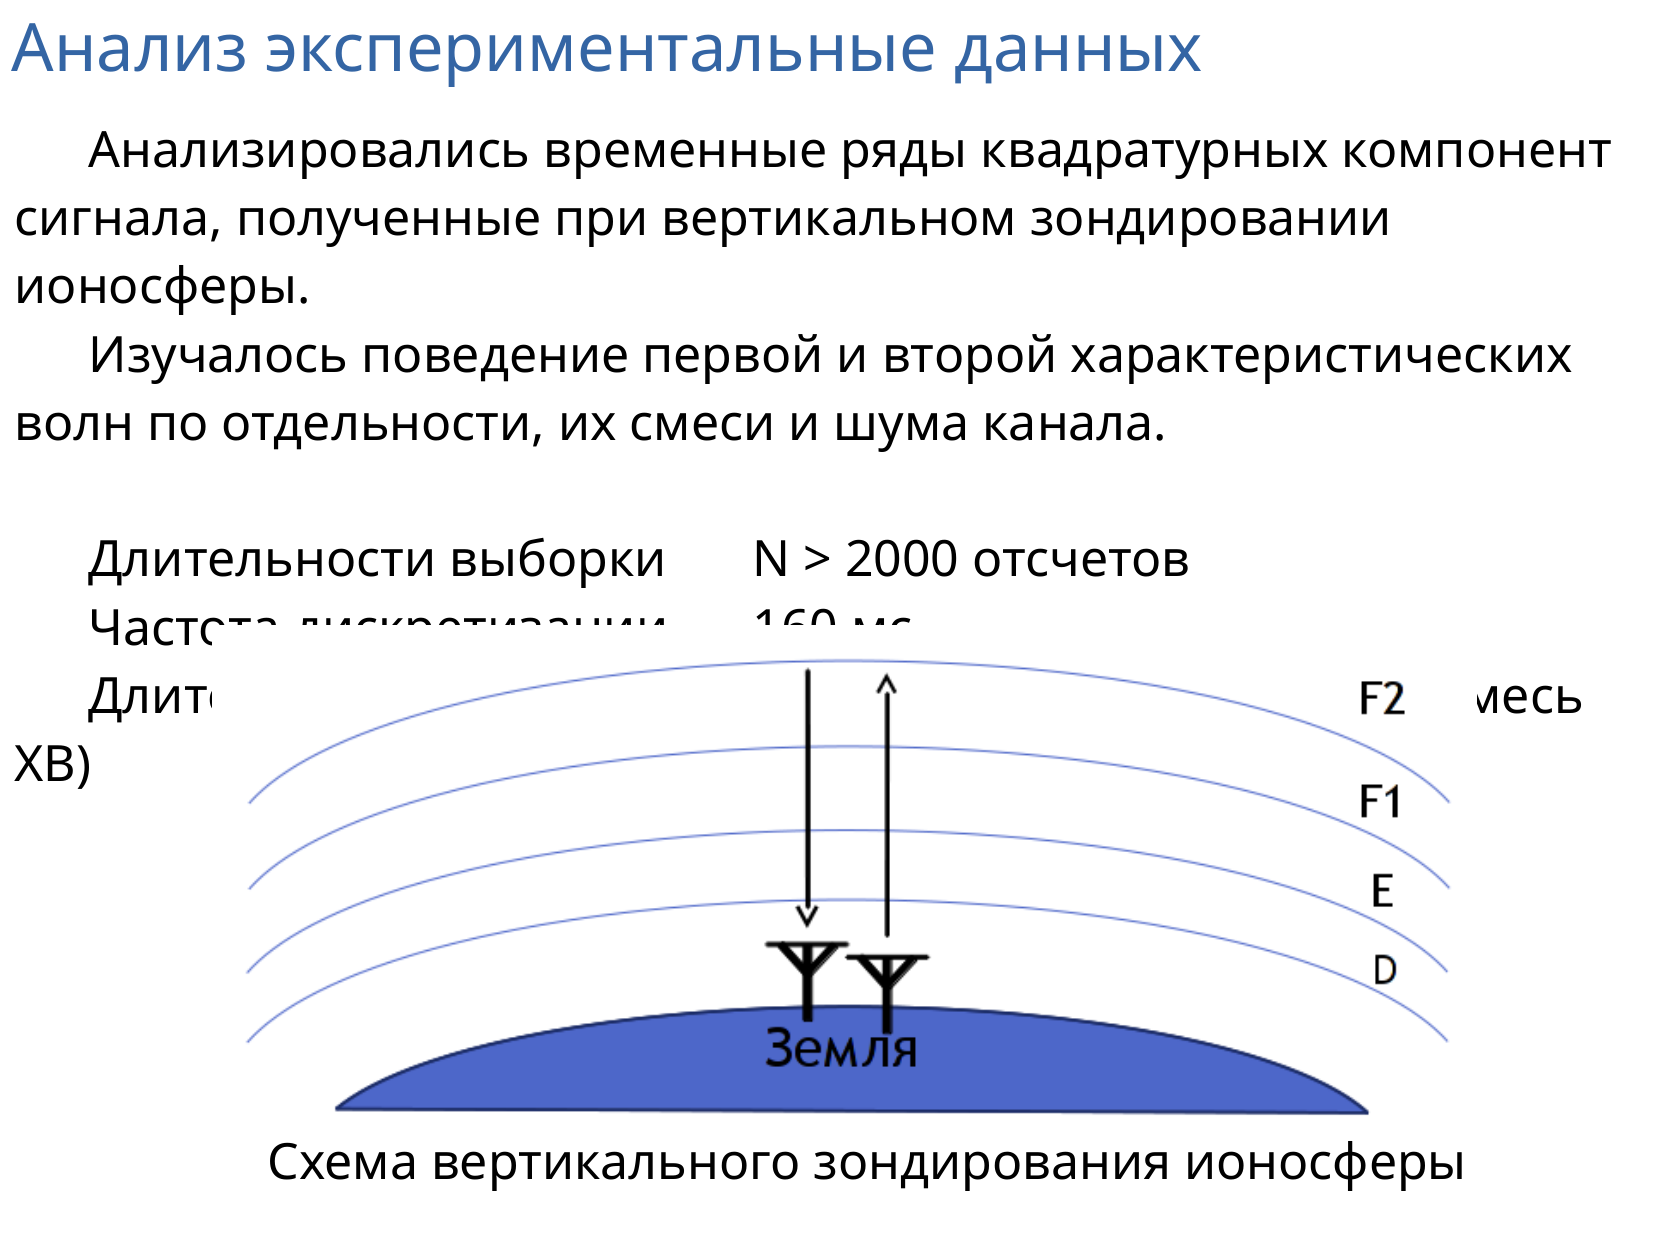

Анализ экспериментальные данных
	Анализировались временные ряды квадратурных компонент сигнала, полученные при вертикальном зондировании ионосферы.
	Изучалось поведение первой и второй характеристических волн по отдельности, их смеси и шума канала.
	Длительности выборки 	N > 2000 отсчетов
	Частота дискретизации 	160 мс
	Длительность импульса 	100 мкс (одна ХВ), 400 мкс (смесь ХВ)
Схема вертикального зондирования ионосферы